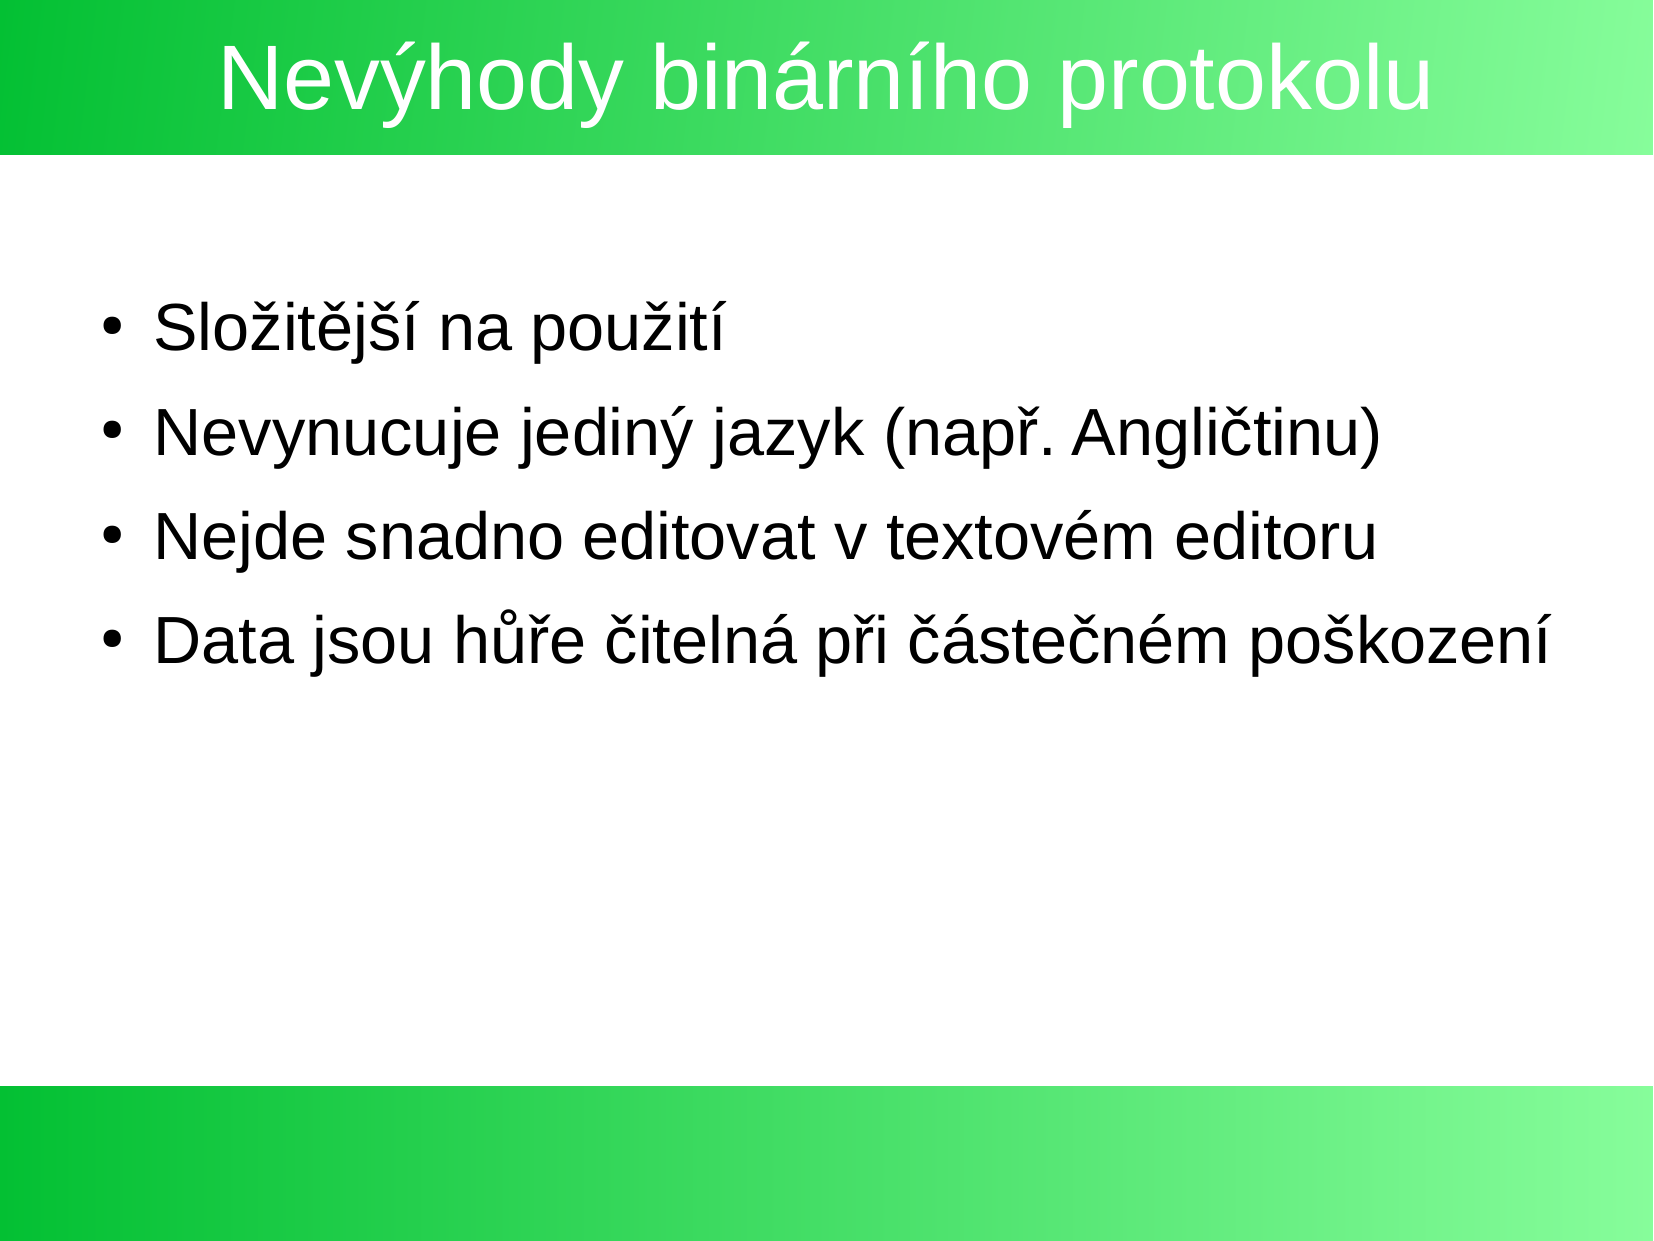

# Nevýhody binárního protokolu
Složitější na použití
Nevynucuje jediný jazyk (např. Angličtinu)
Nejde snadno editovat v textovém editoru
Data jsou hůře čitelná při částečném poškození